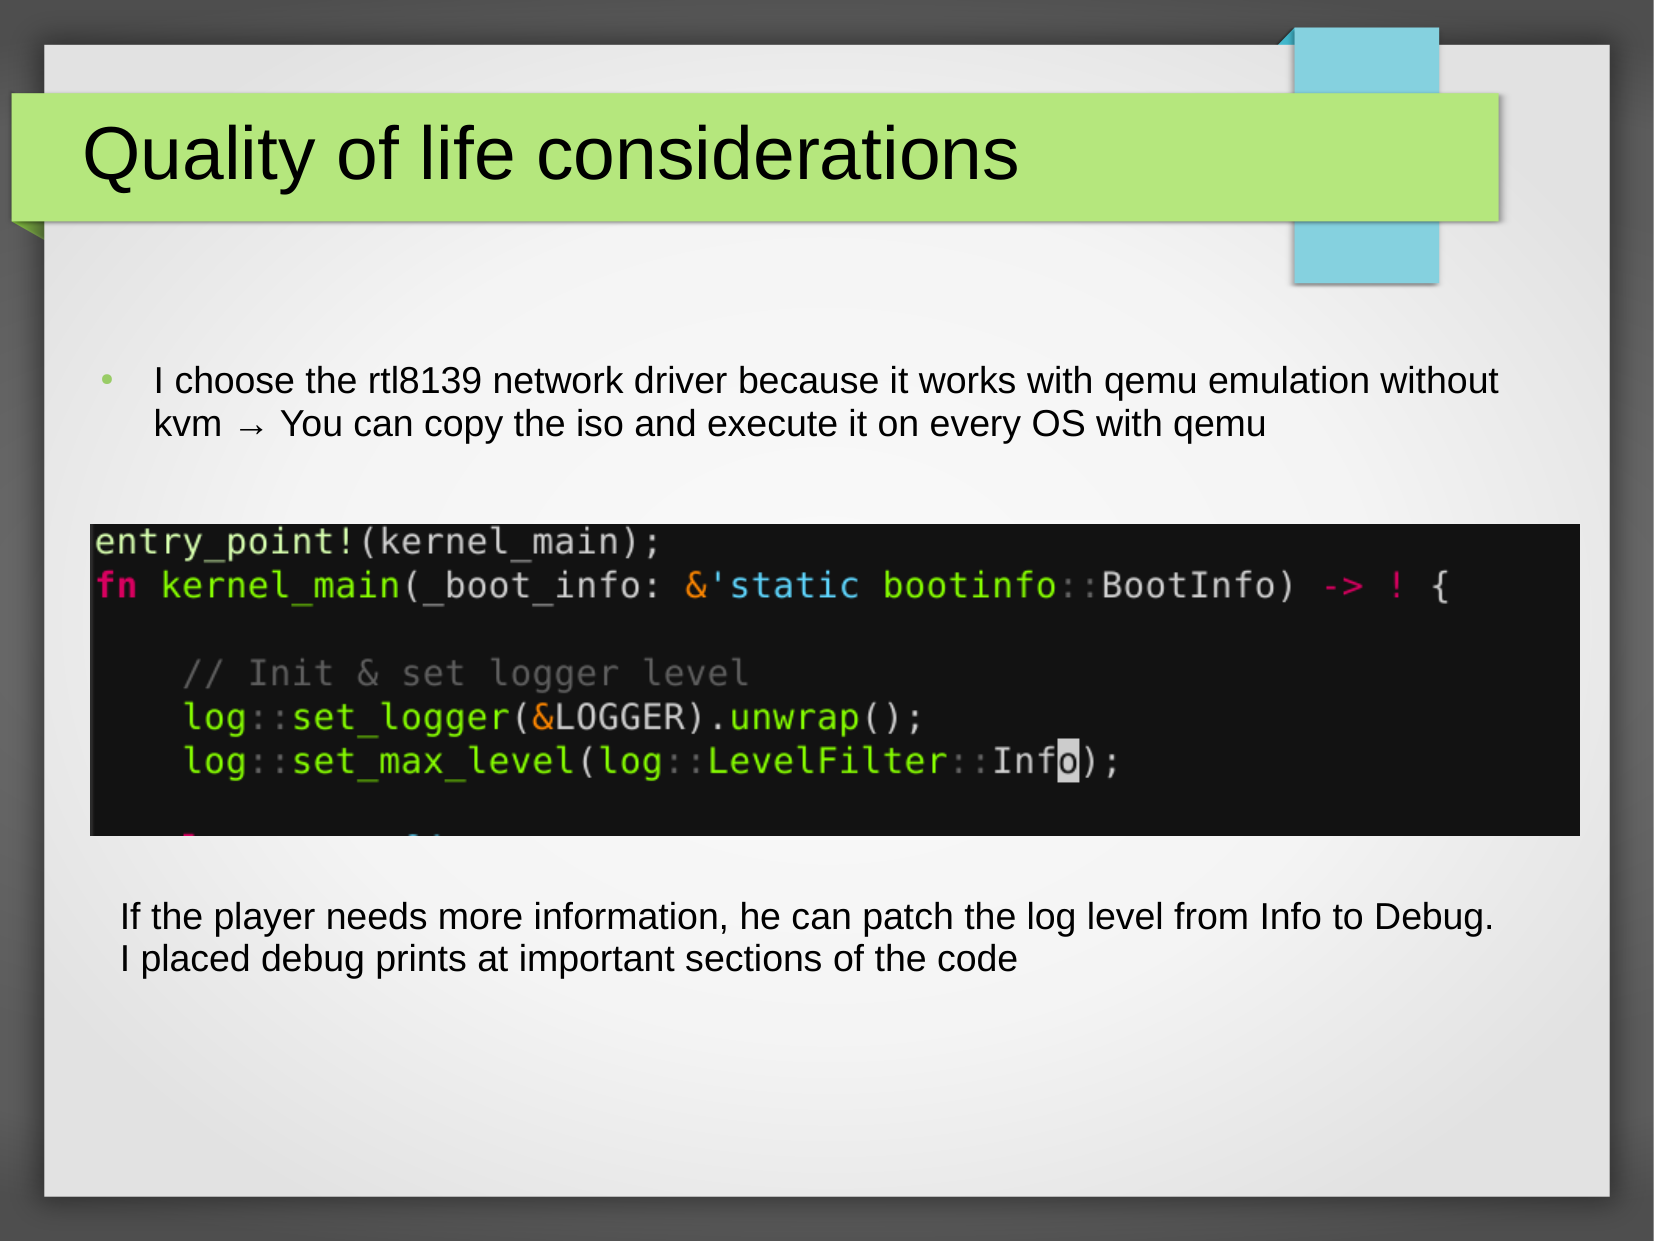

# Quality of life considerations
I choose the rtl8139 network driver because it works with qemu emulation without kvm → You can copy the iso and execute it on every OS with qemu
If the player needs more information, he can patch the log level from Info to Debug.
I placed debug prints at important sections of the code